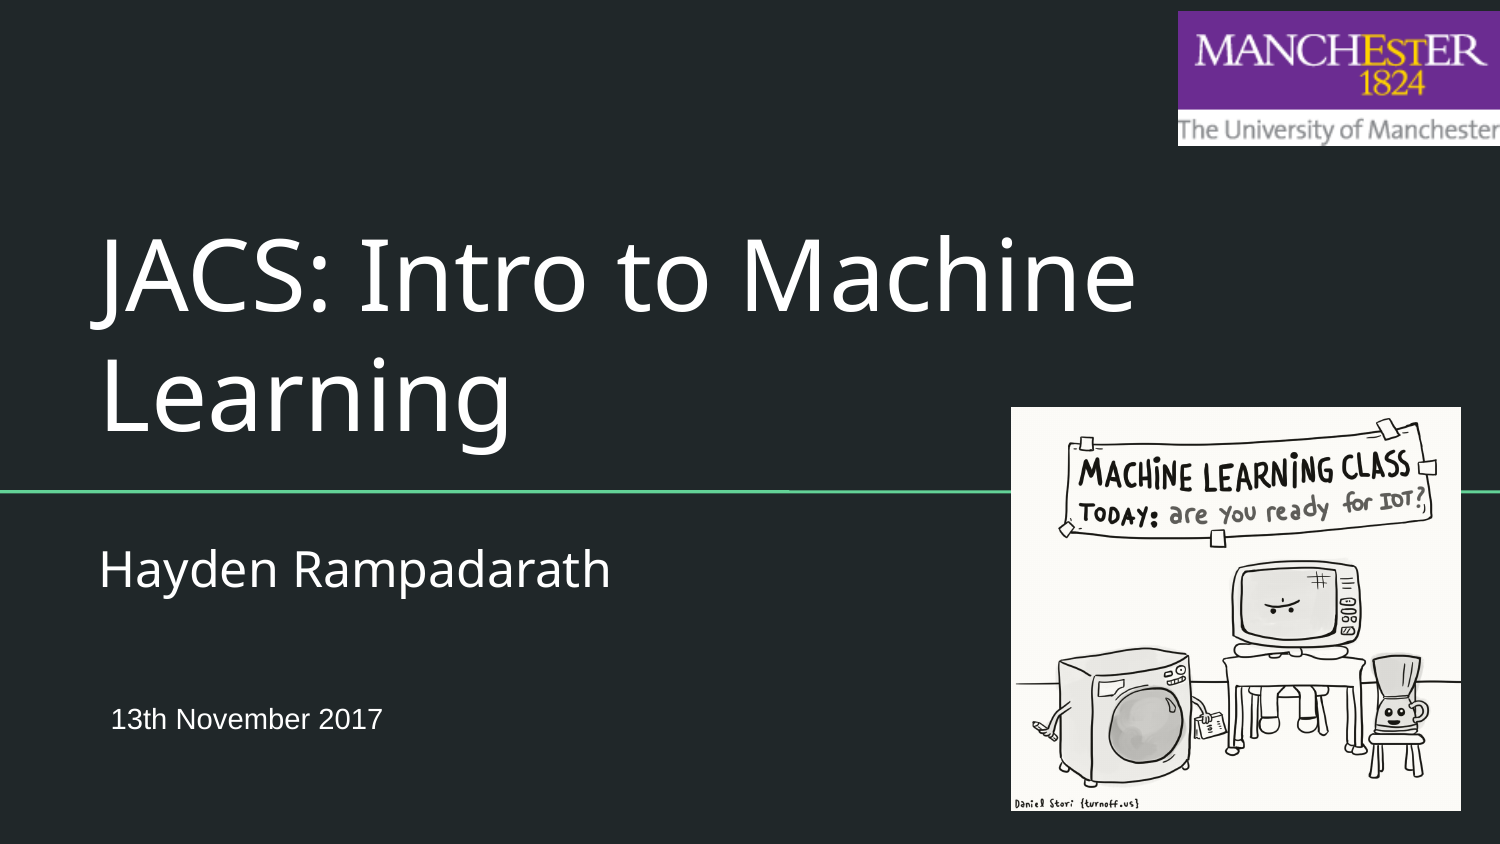

# JACS: Intro to Machine Learning
Hayden Rampadarath
13th November 2017